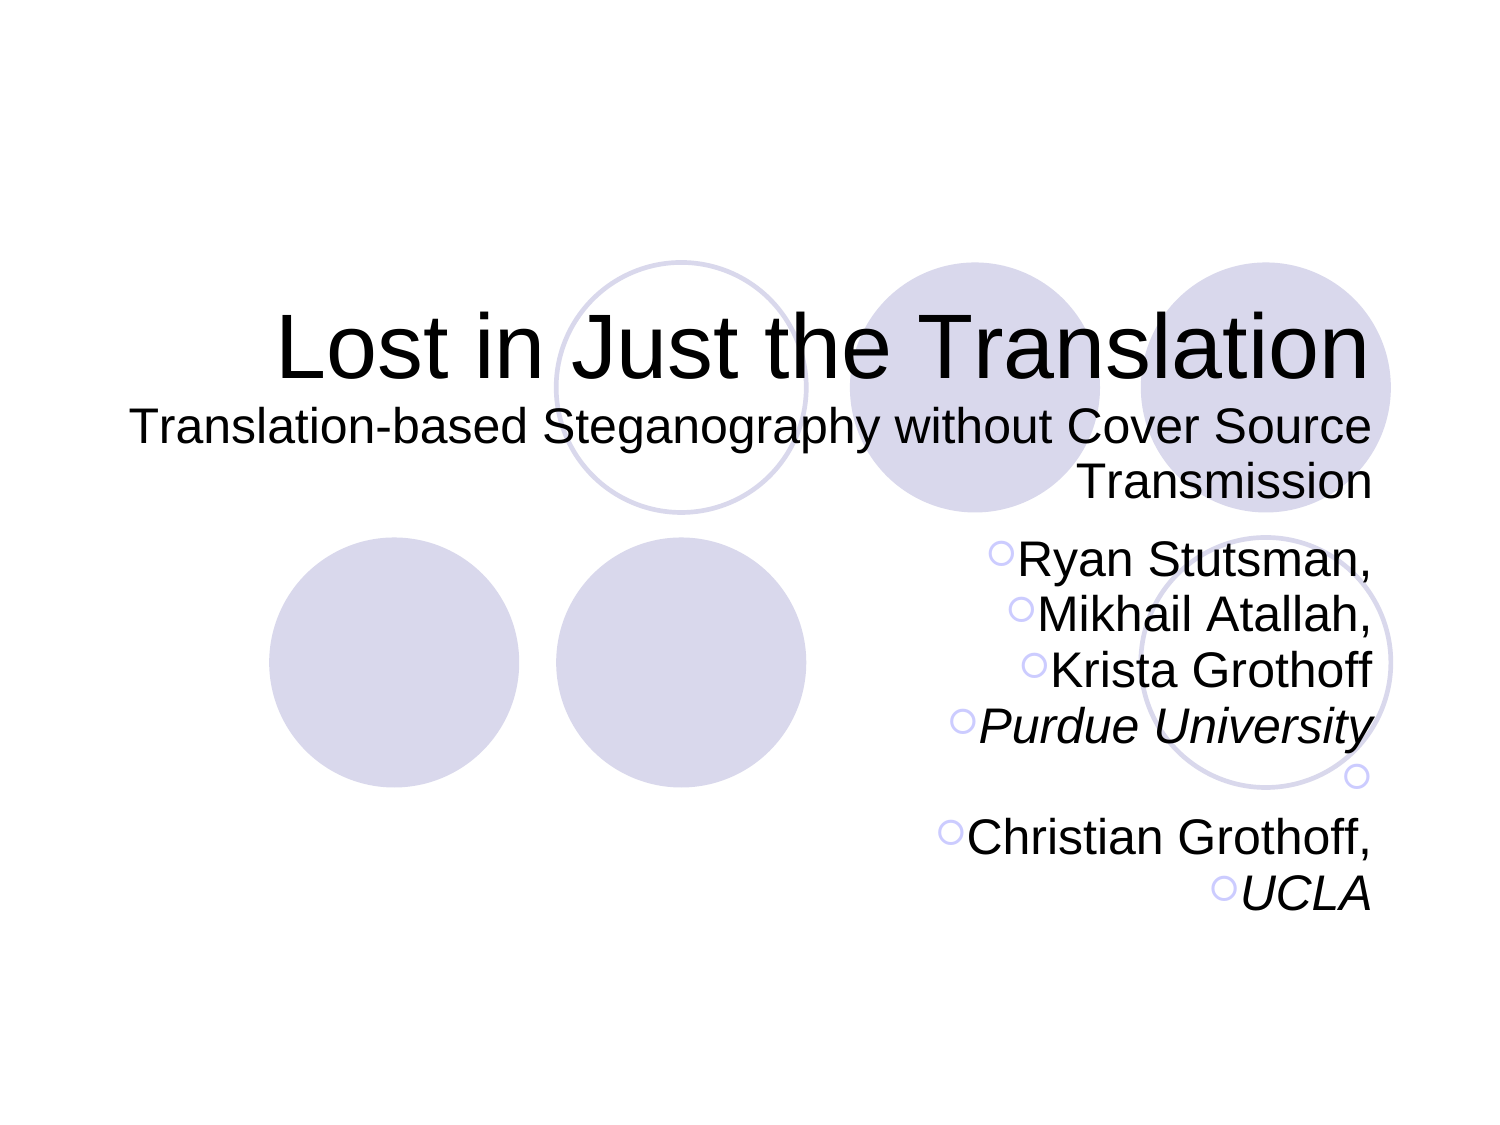

# Lost in Just the Translation Translation-based Steganography without Cover Source Transmission
Ryan Stutsman,
Mikhail Atallah,
Krista Grothoff
Purdue University
Christian Grothoff,
UCLA